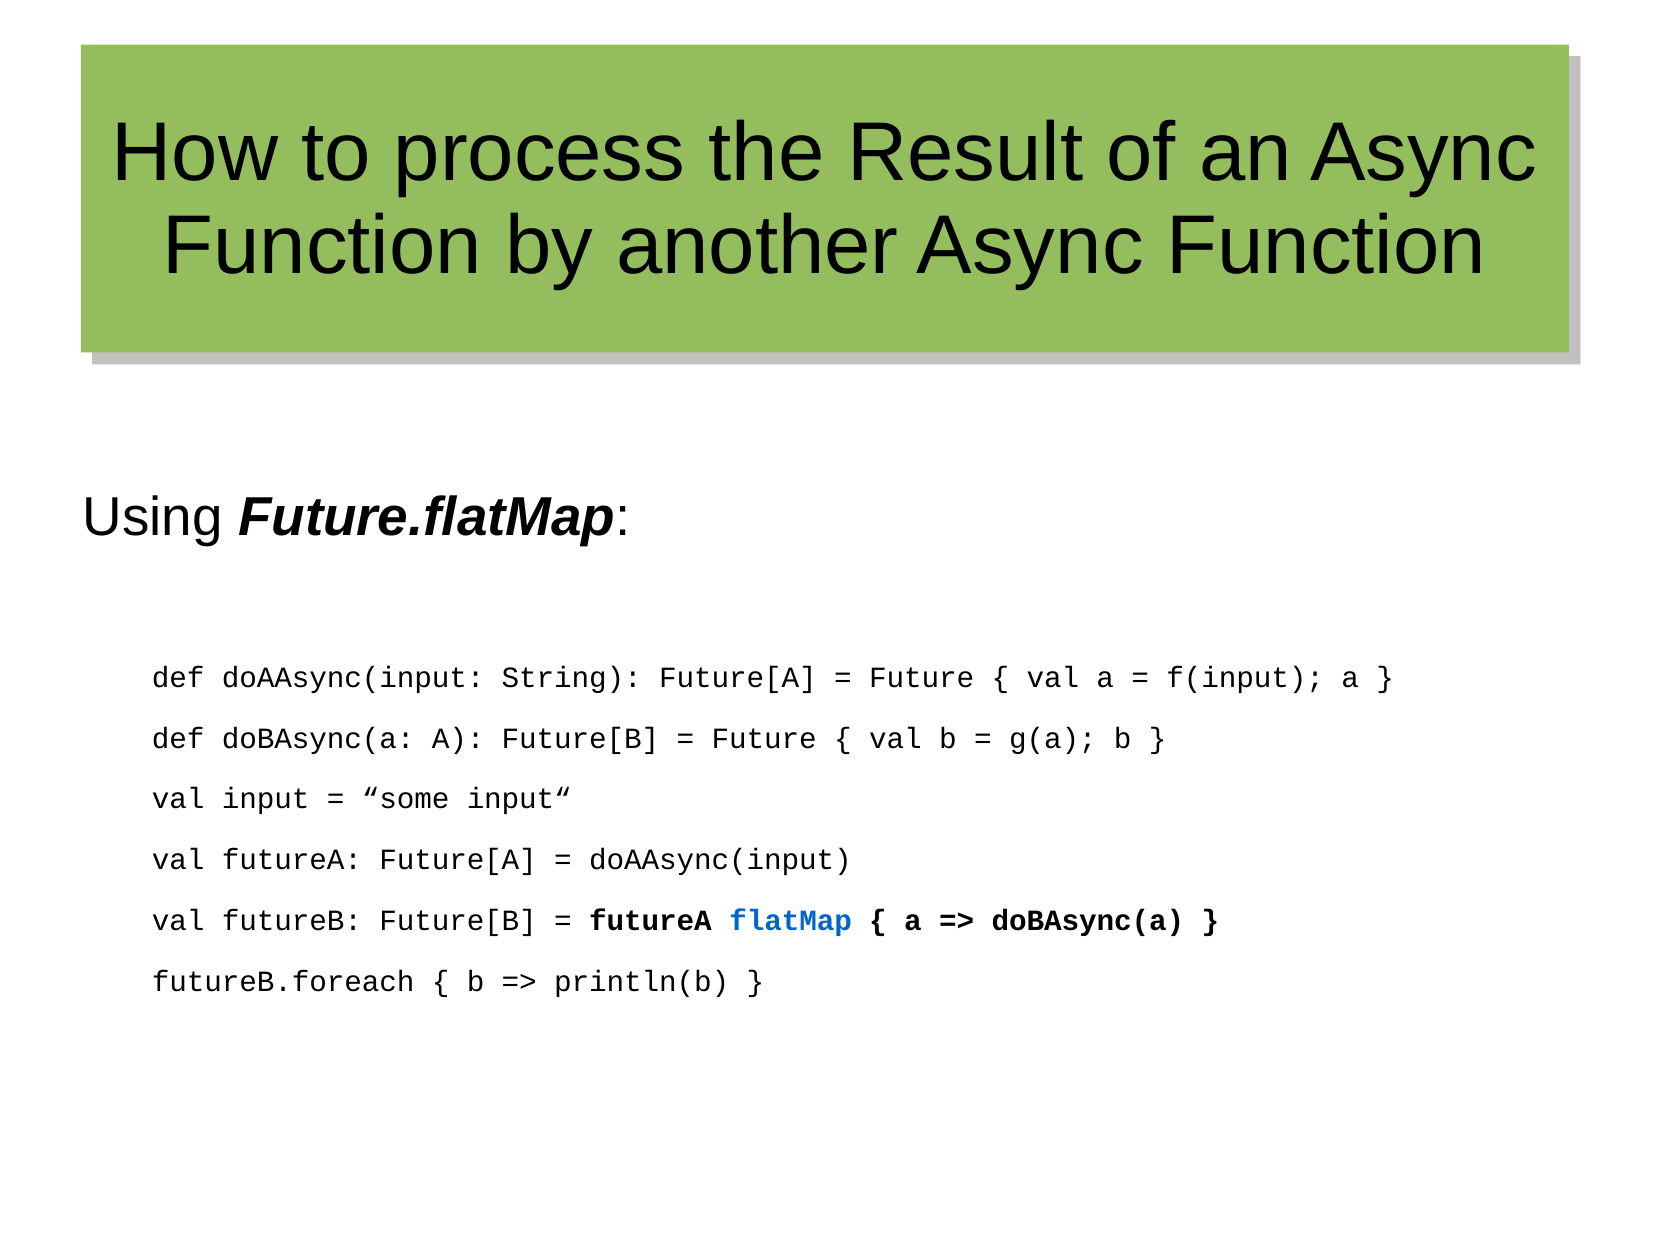

# How to process the Result of an Async Function by another Async Function
Using Future.flatMap:
def doAAsync(input: String): Future[A] = Future { val a = f(input); a }
def doBAsync(a: A): Future[B] = Future { val b = g(a); b }
val input = “some input“
val futureA: Future[A] = doAAsync(input)
val futureB: Future[B] = futureA flatMap { a => doBAsync(a) }
futureB.foreach { b => println(b) }